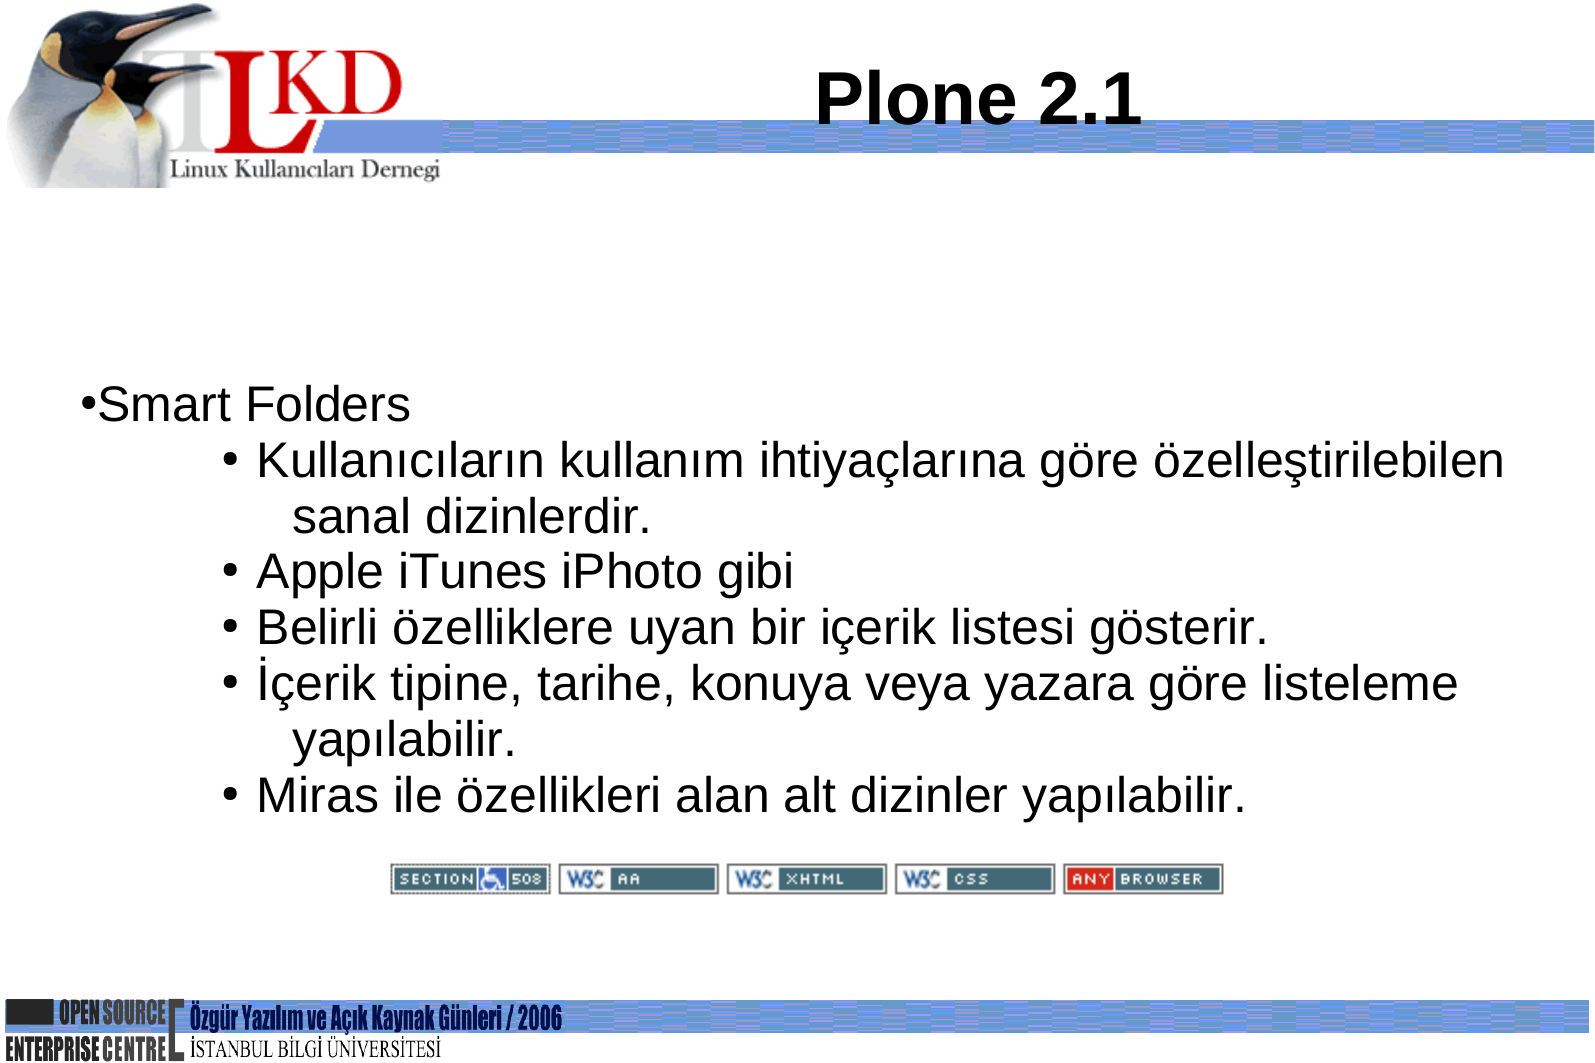

# Plone 2.1
Smart Folders
Kullanıcıların kullanım ihtiyaçlarına göre özelleştirilebilen sanal dizinlerdir.
Apple iTunes iPhoto gibi
Belirli özelliklere uyan bir içerik listesi gösterir.
İçerik tipine, tarihe, konuya veya yazara göre listeleme yapılabilir.
Miras ile özellikleri alan alt dizinler yapılabilir.